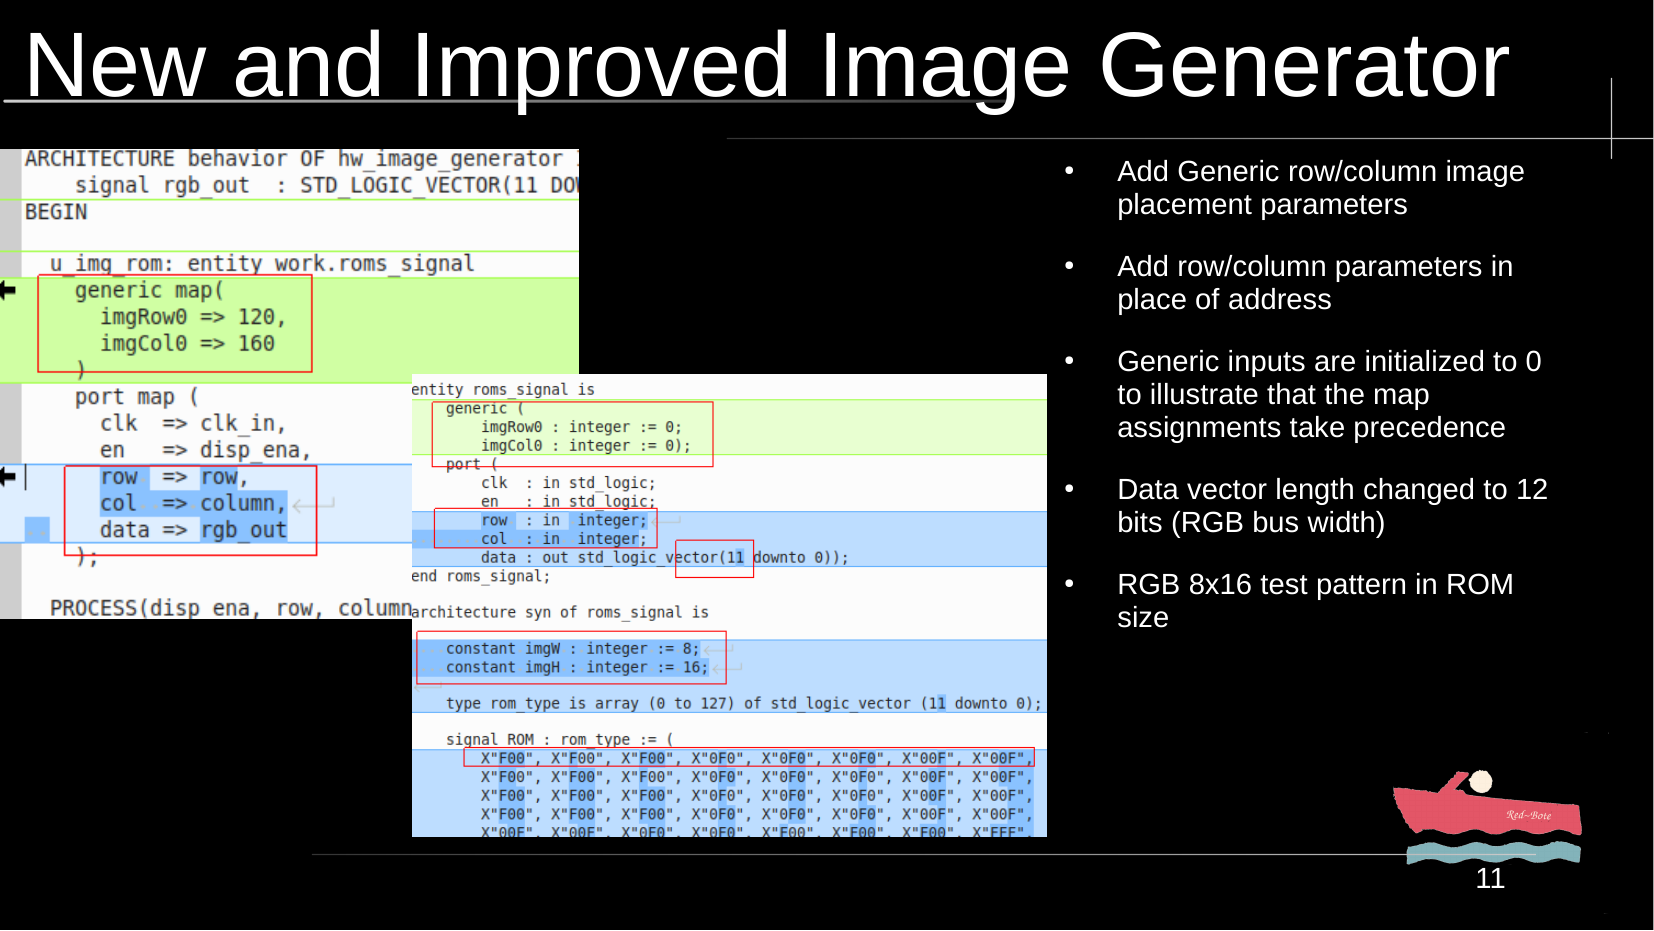

# New and Improved Image Generator
Add Generic row/column image placement parameters
Add row/column parameters in place of address
Generic inputs are initialized to 0 to illustrate that the map assignments take precedence
Data vector length changed to 12 bits (RGB bus width)
RGB 8x16 test pattern in ROM size
11